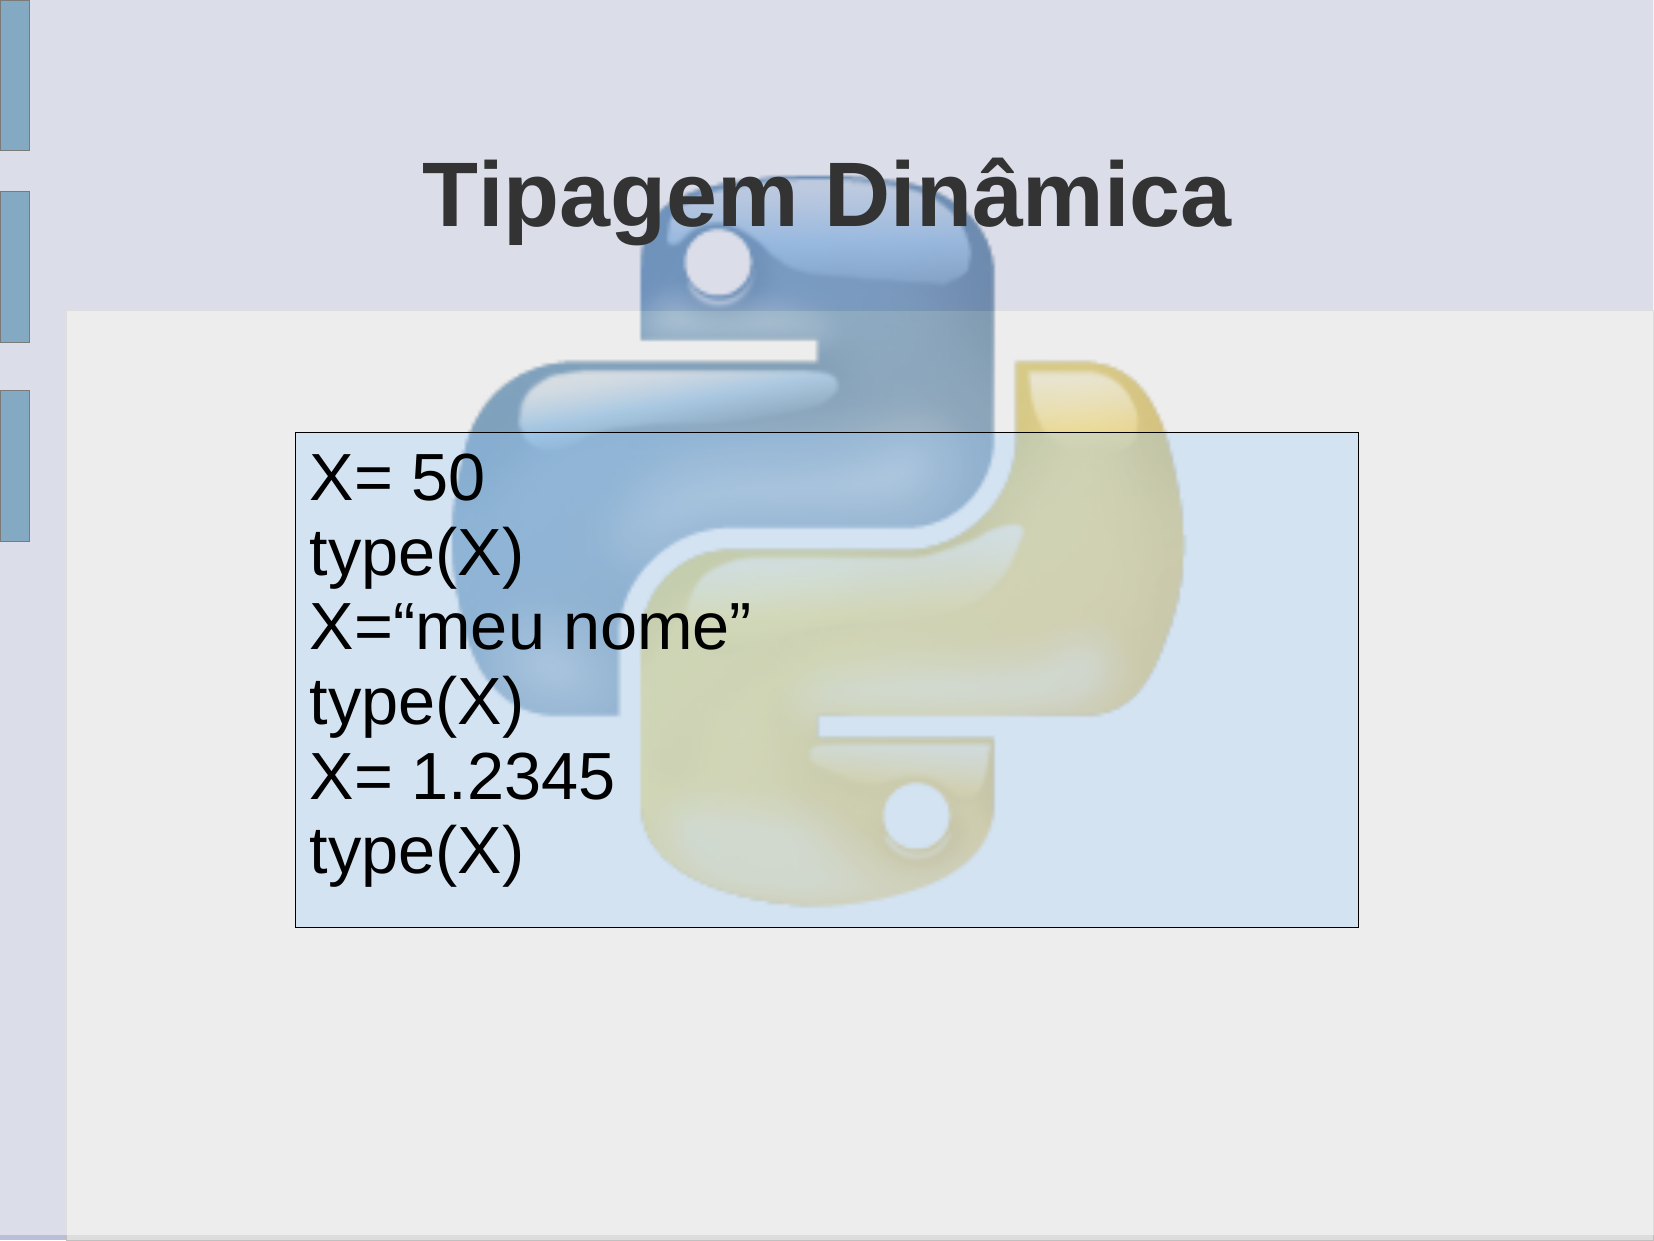

# Tipagem Dinâmica
X= 50
type(X)
X=“meu nome”
type(X)
X= 1.2345
type(X)